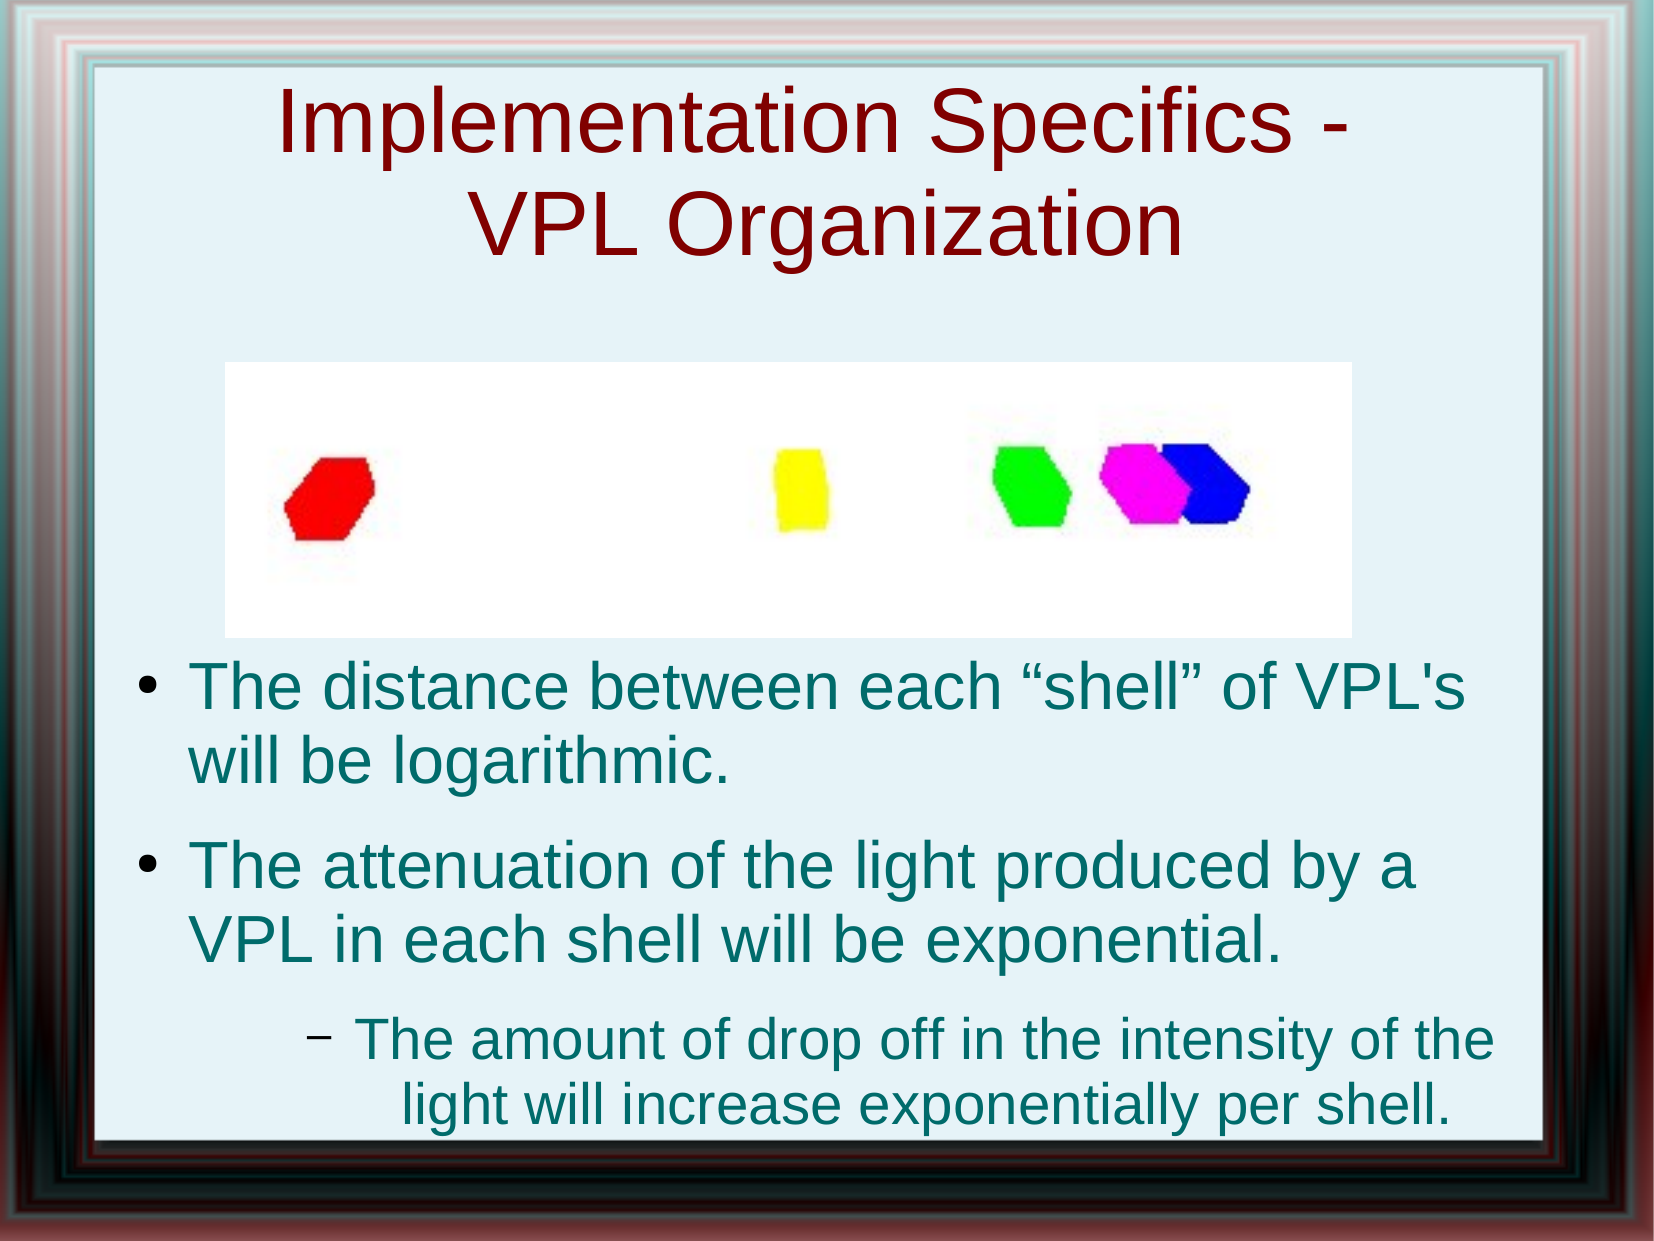

# Implementation Specifics - VPL Organization
The distance between each “shell” of VPL's will be logarithmic.
The attenuation of the light produced by a VPL in each shell will be exponential.
The amount of drop off in the intensity of the light will increase exponentially per shell.